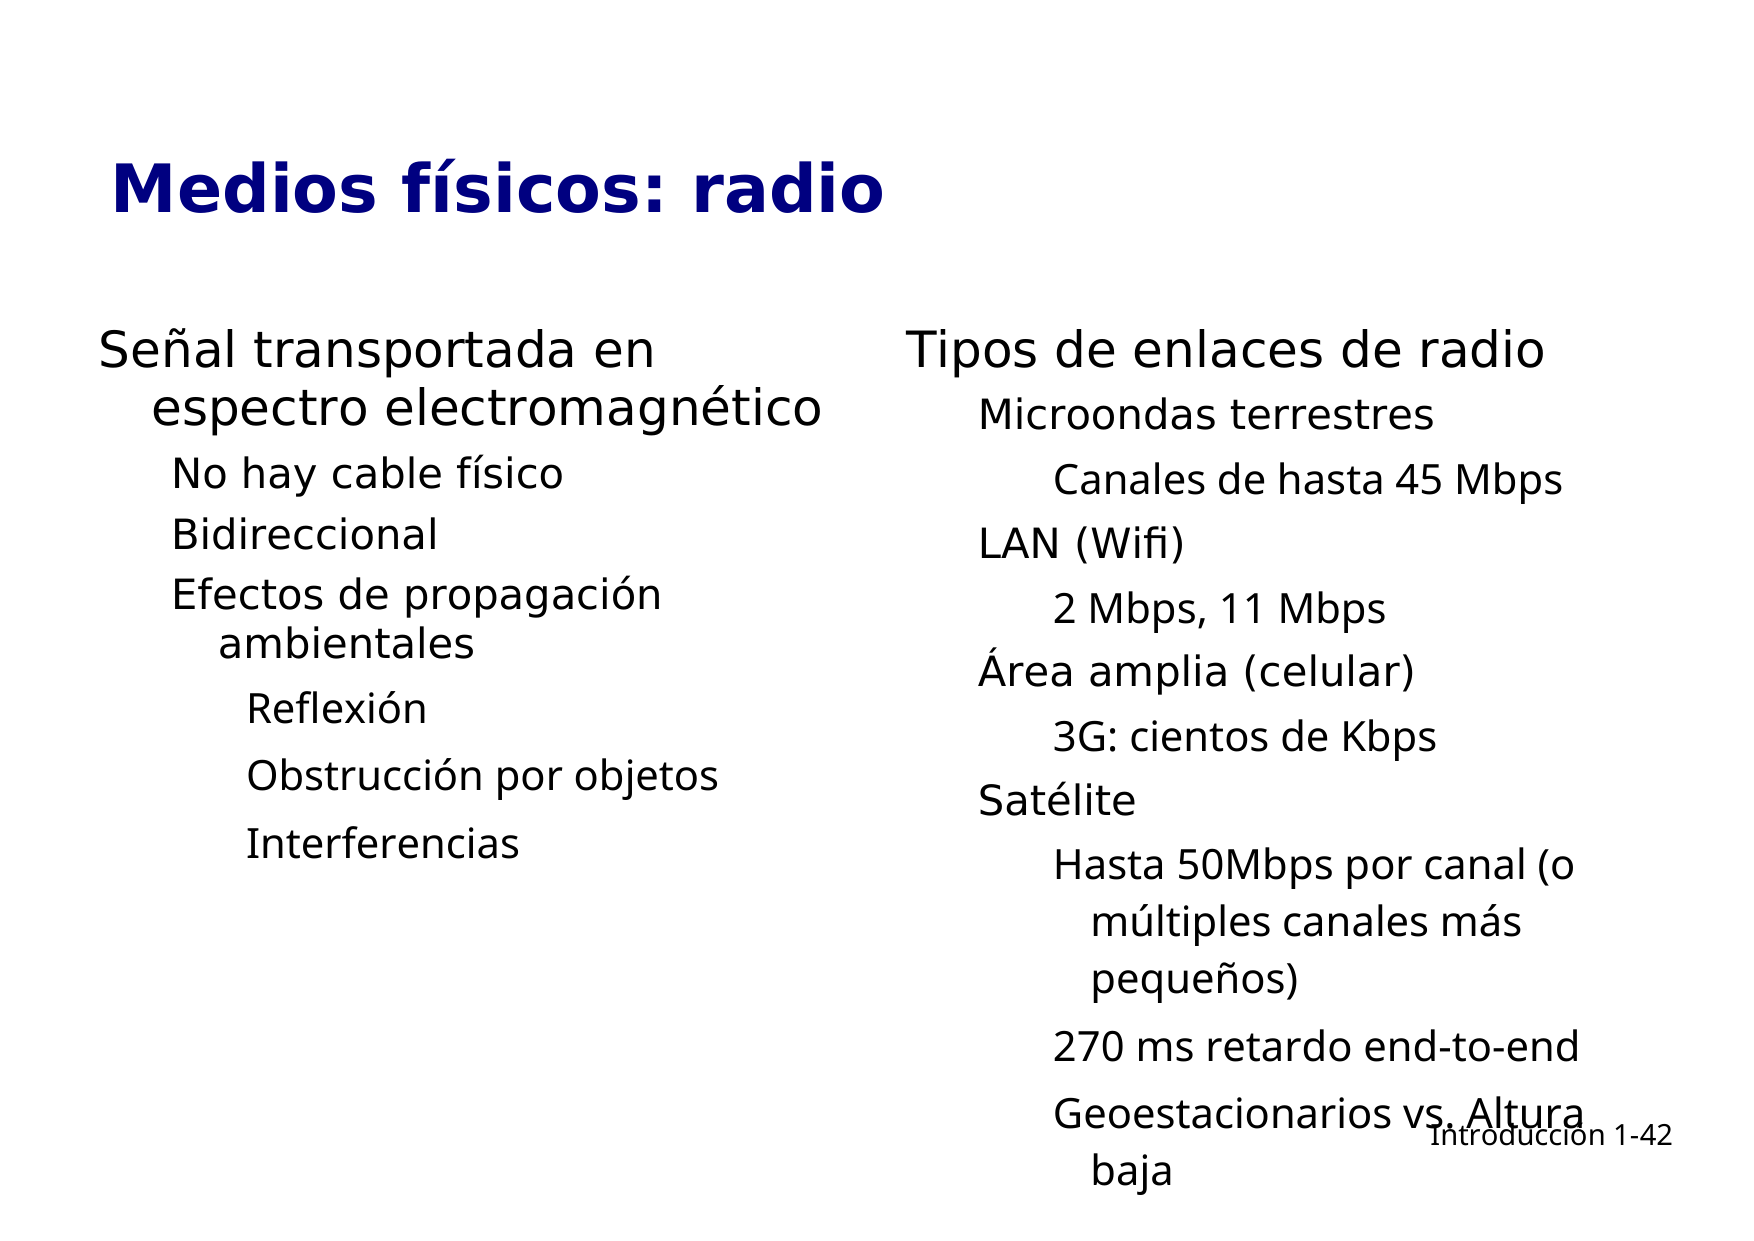

# Medios físicos: radio
Señal transportada en espectro electromagnético
No hay cable físico
Bidireccional
Efectos de propagación ambientales
Reflexión
Obstrucción por objetos
Interferencias
Tipos de enlaces de radio
Microondas terrestres
Canales de hasta 45 Mbps
LAN (Wifi)
2 Mbps, 11 Mbps
Área amplia (celular)
3G: cientos de Kbps
Satélite
Hasta 50Mbps por canal (o múltiples canales más pequeños)
270 ms retardo end-to-end
Geoestacionarios vs. Altura baja